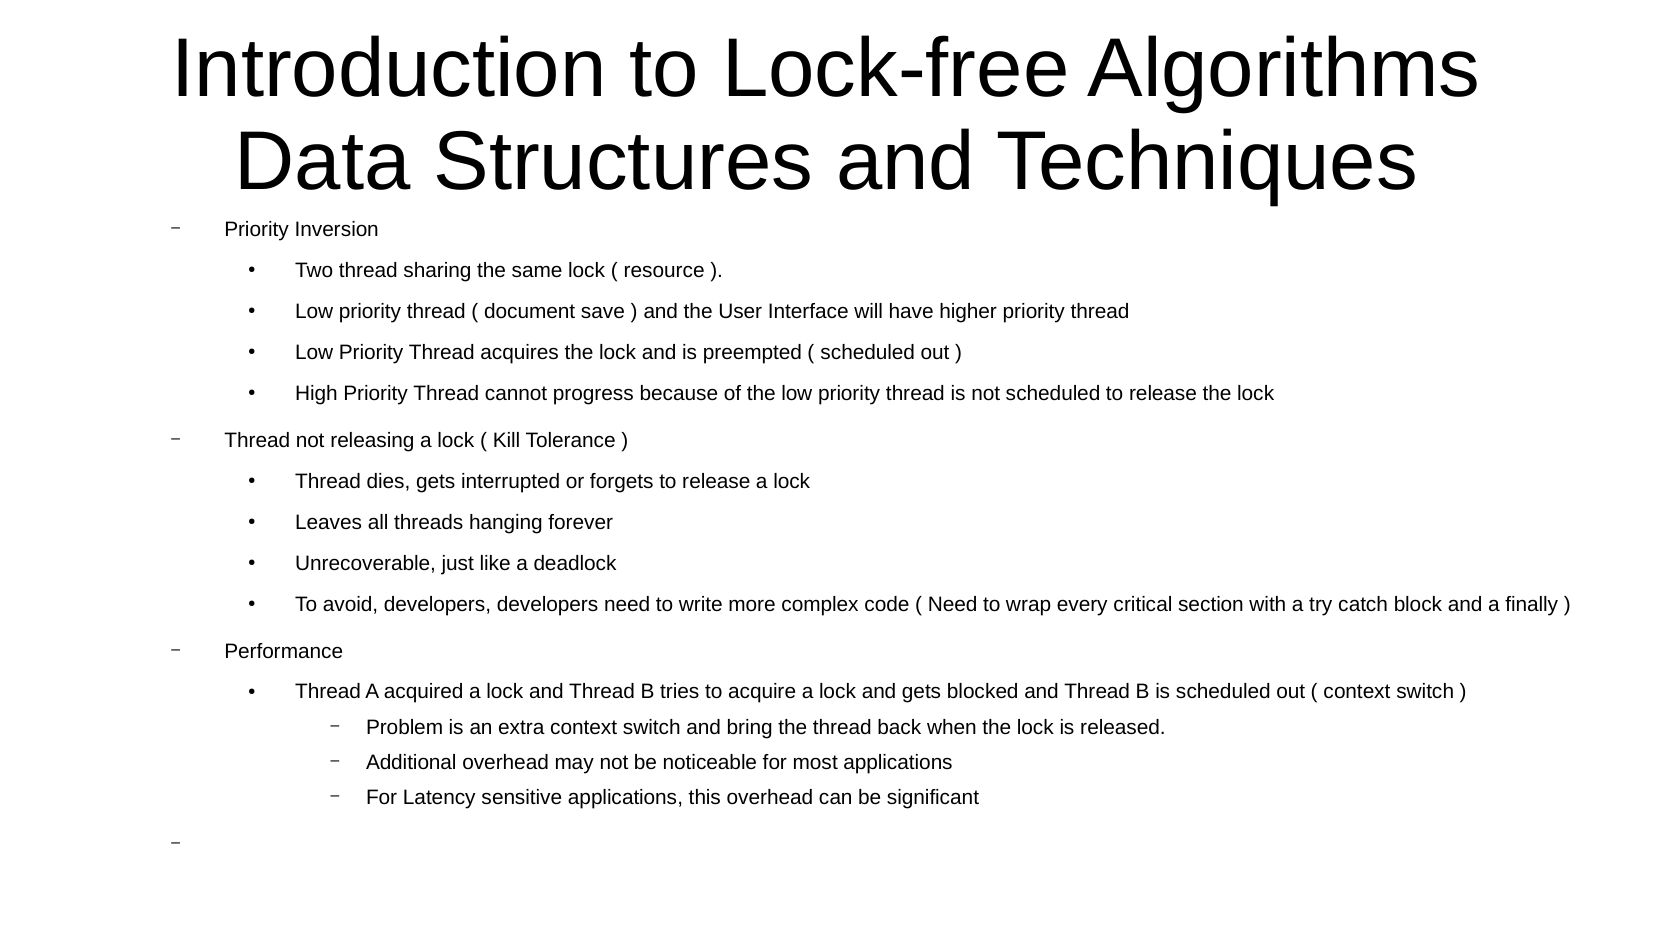

# Introduction to Lock-free Algorithms Data Structures and Techniques
Priority Inversion
Two thread sharing the same lock ( resource ).
Low priority thread ( document save ) and the User Interface will have higher priority thread
Low Priority Thread acquires the lock and is preempted ( scheduled out )
High Priority Thread cannot progress because of the low priority thread is not scheduled to release the lock
Thread not releasing a lock ( Kill Tolerance )
Thread dies, gets interrupted or forgets to release a lock
Leaves all threads hanging forever
Unrecoverable, just like a deadlock
To avoid, developers, developers need to write more complex code ( Need to wrap every critical section with a try catch block and a finally )
Performance
Thread A acquired a lock and Thread B tries to acquire a lock and gets blocked and Thread B is scheduled out ( context switch )
Problem is an extra context switch and bring the thread back when the lock is released.
Additional overhead may not be noticeable for most applications
For Latency sensitive applications, this overhead can be significant